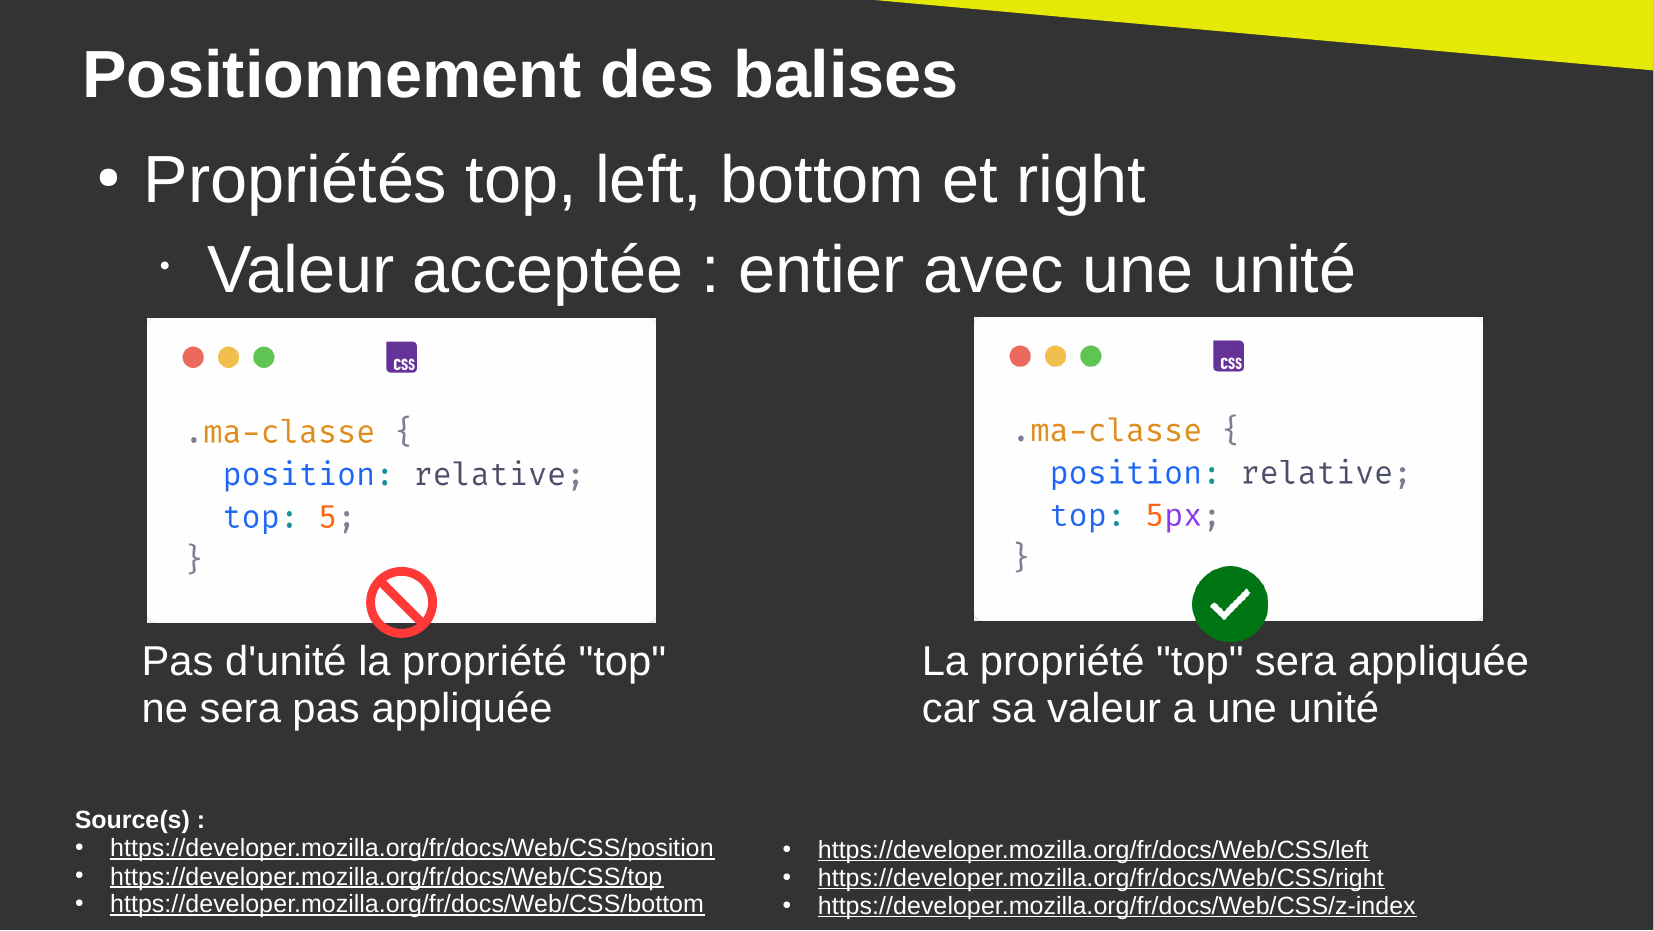

# Positionnement des balises
Propriétés top, left, bottom et right
Valeur acceptée : entier avec une unité
Pas d'unité la propriété "top" ne sera pas appliquée
La propriété "top" sera appliquée car sa valeur a une unité
Source(s) :
https://developer.mozilla.org/fr/docs/Web/CSS/position
https://developer.mozilla.org/fr/docs/Web/CSS/top
https://developer.mozilla.org/fr/docs/Web/CSS/bottom
https://developer.mozilla.org/fr/docs/Web/CSS/left
https://developer.mozilla.org/fr/docs/Web/CSS/right
https://developer.mozilla.org/fr/docs/Web/CSS/z-index